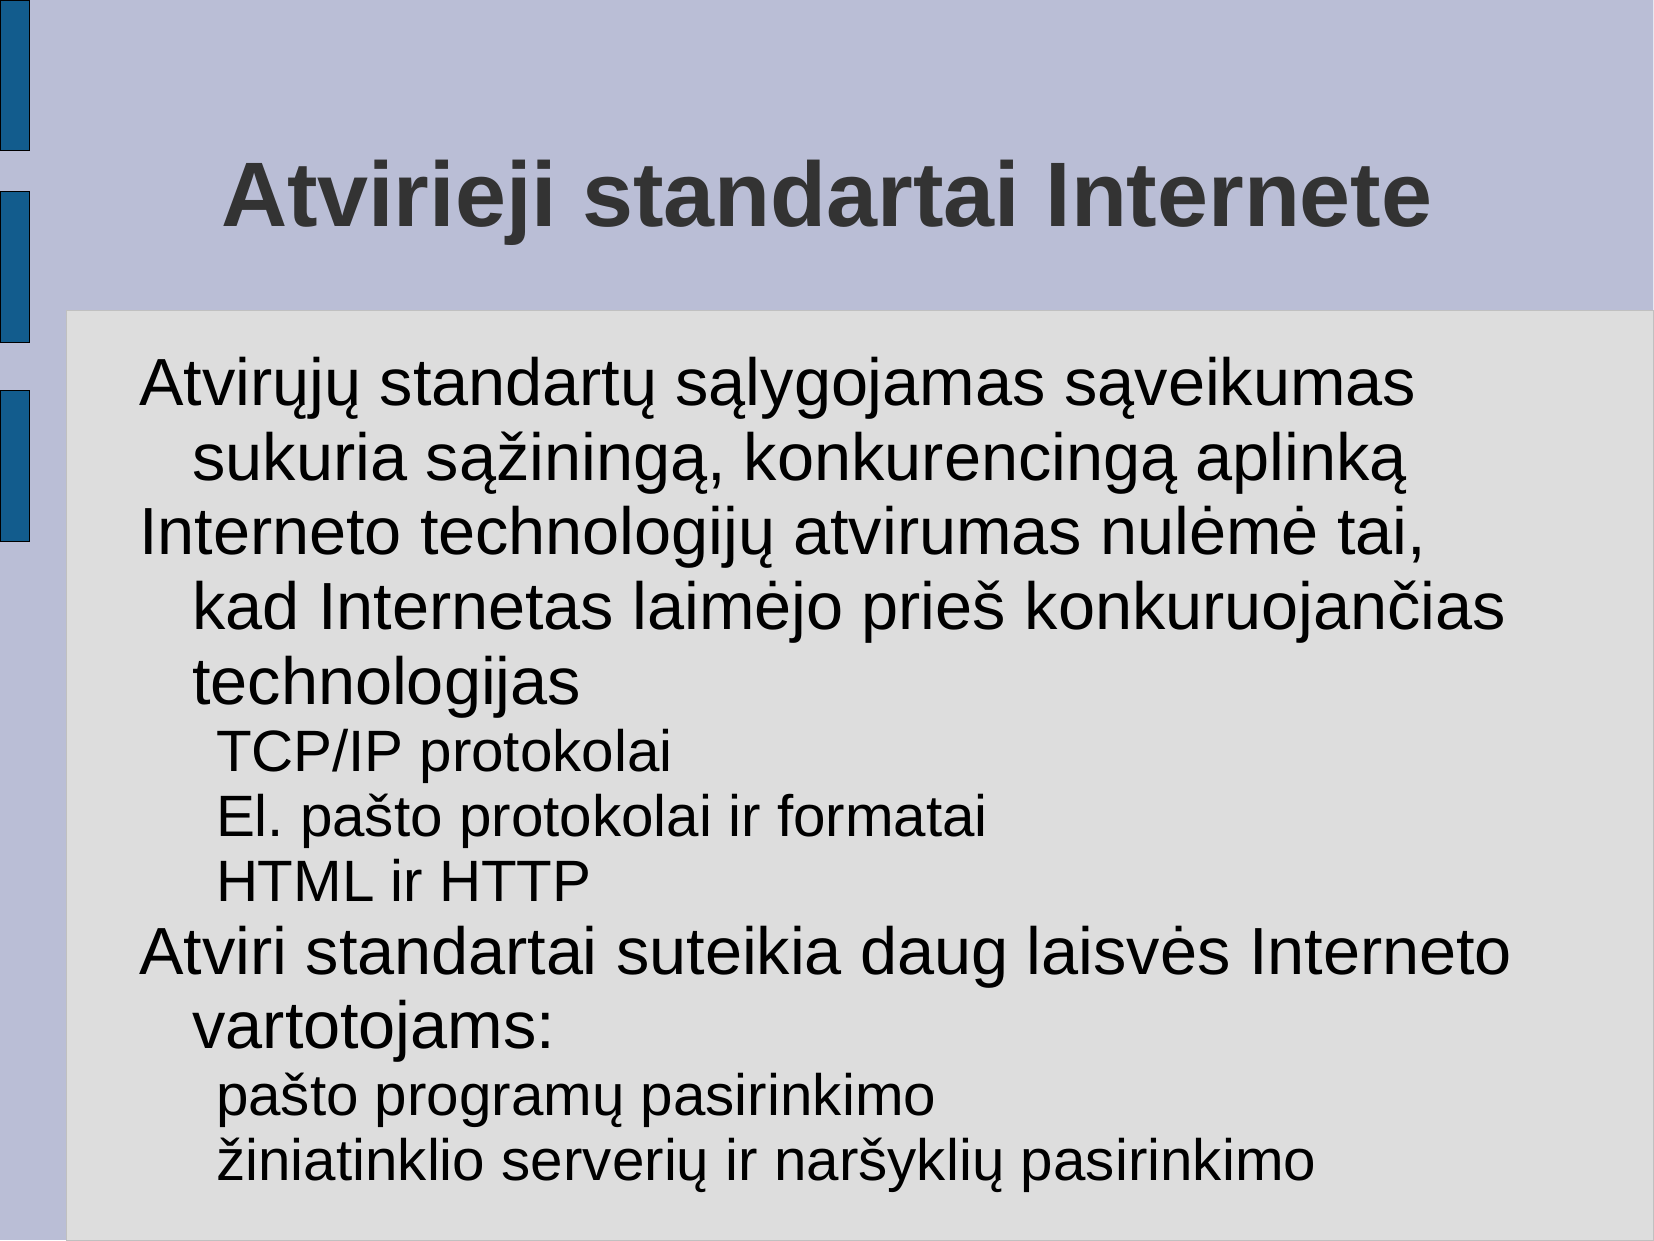

# Atvirieji standartai Internete
Atvirųjų standartų sąlygojamas sąveikumas sukuria sąžiningą, konkurencingą aplinką
Interneto technologijų atvirumas nulėmė tai, kad Internetas laimėjo prieš konkuruojančias technologijas
TCP/IP protokolai
El. pašto protokolai ir formatai
HTML ir HTTP
Atviri standartai suteikia daug laisvės Interneto vartotojams:
pašto programų pasirinkimo
žiniatinklio serverių ir naršyklių pasirinkimo